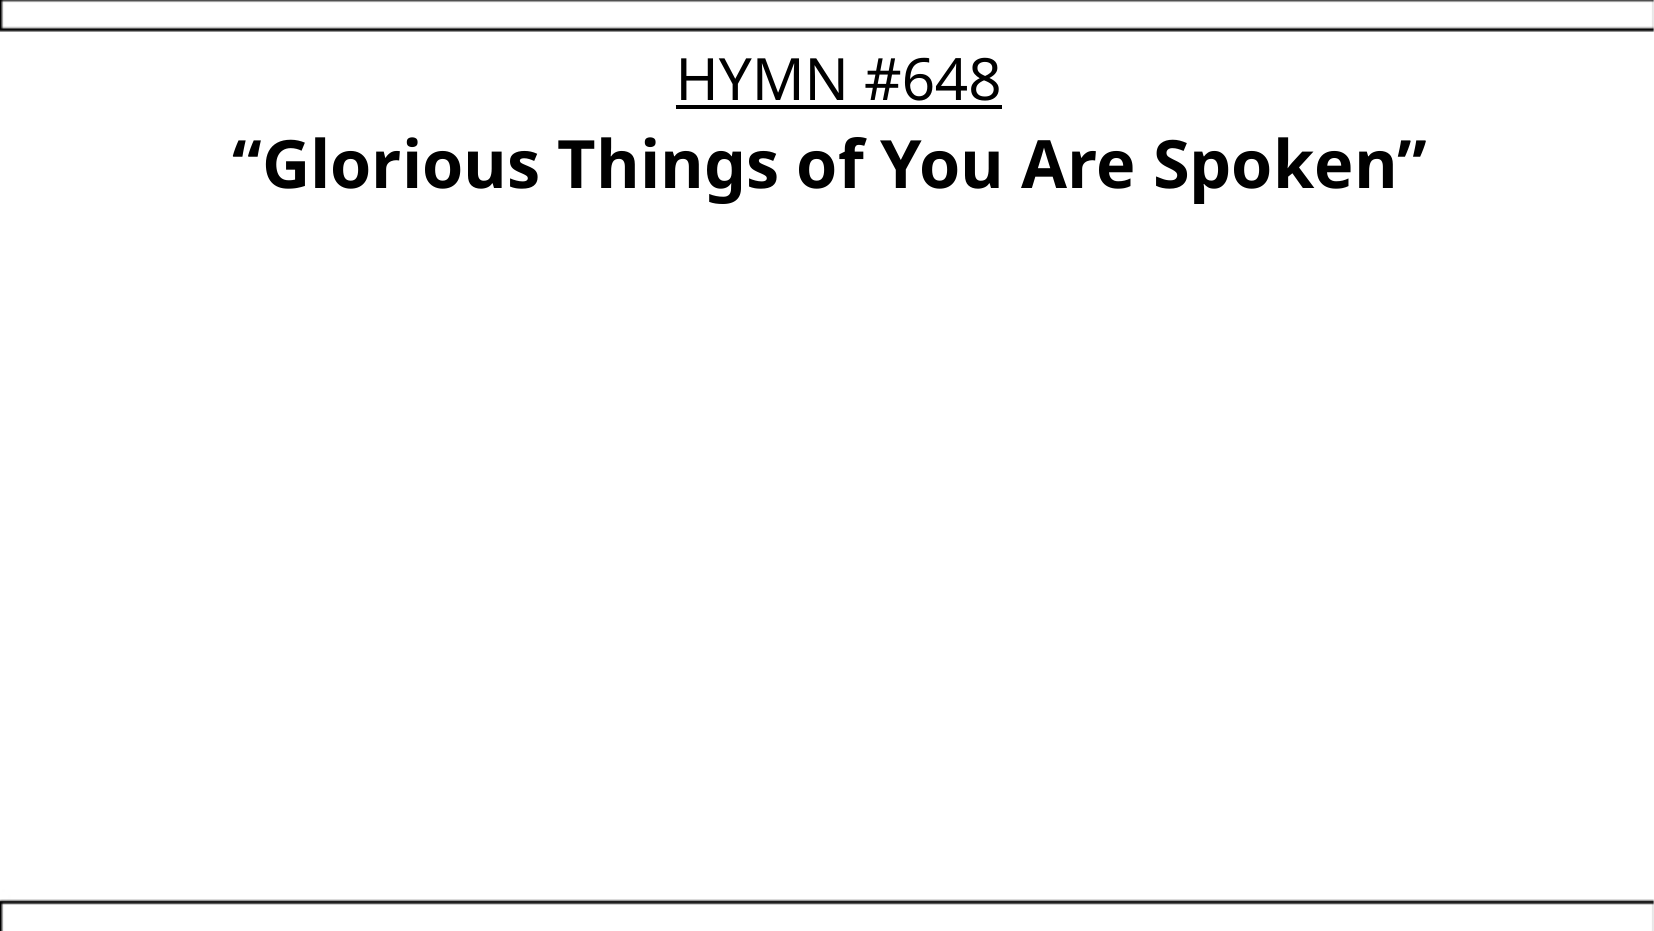

HYMN #648
“Glorious Things of You Are Spoken”